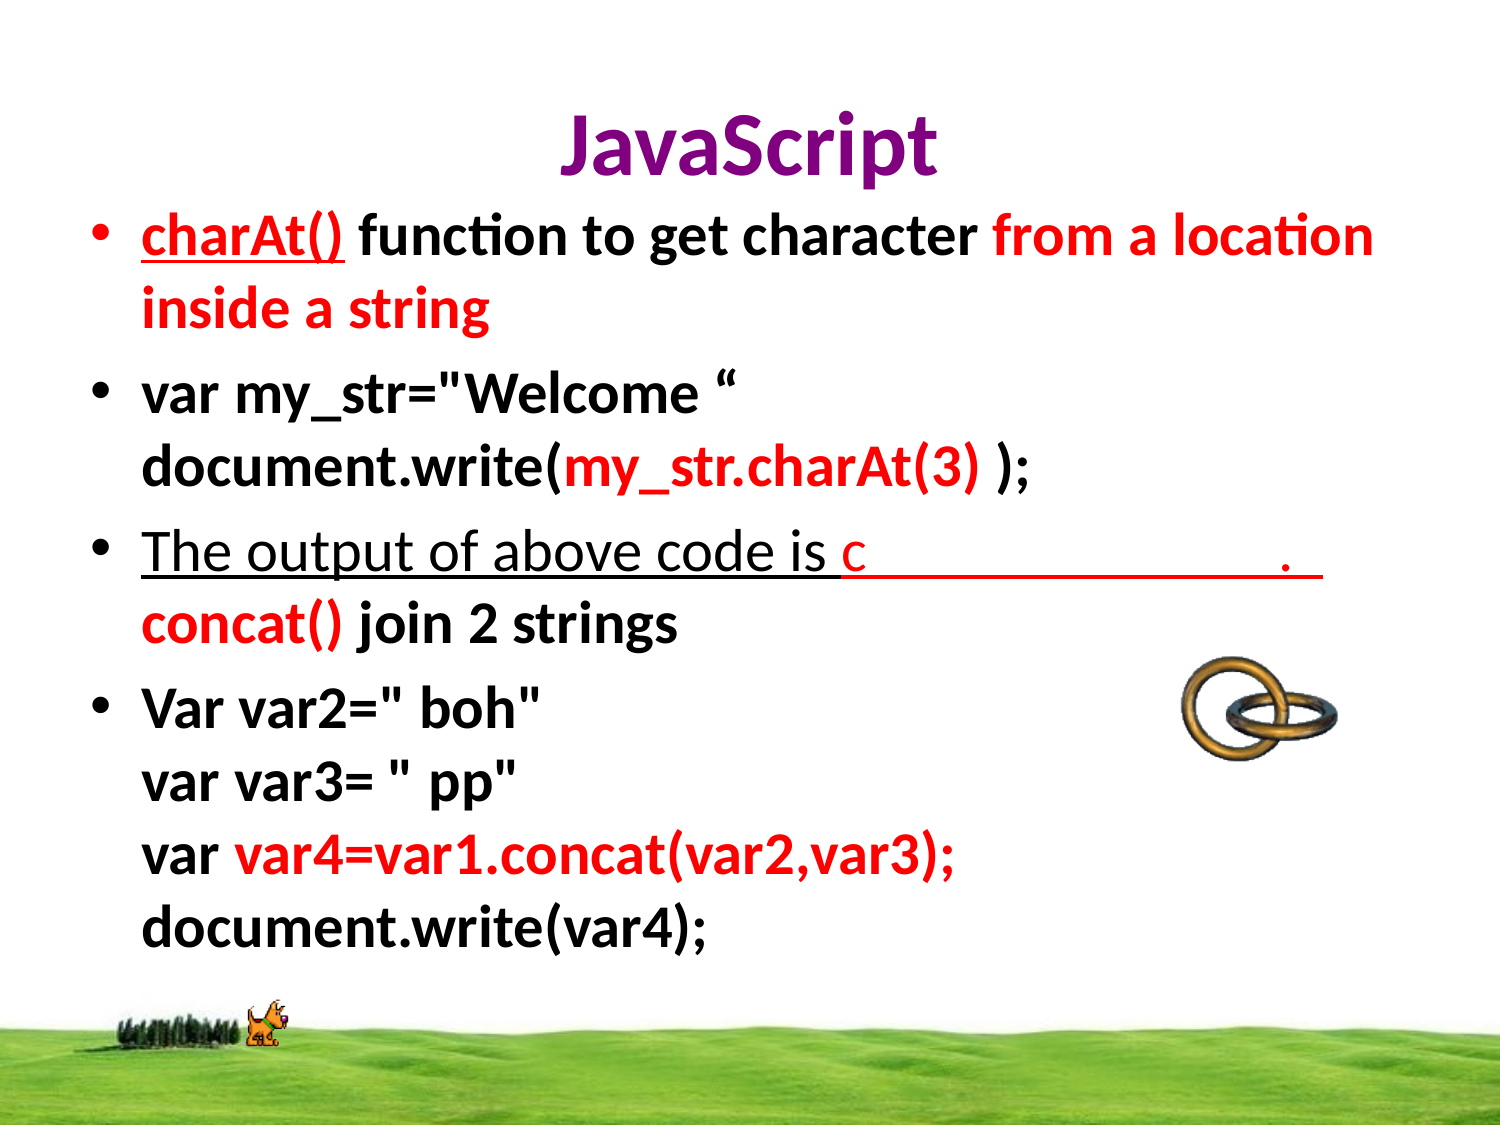

# JavaScript
charAt() function to get character from a location inside a string
var my_str="Welcome “
document.write(my_str.charAt(3) );
The output of above code is c .
concat() join 2 strings
Var var2=" boh"
var var3= " pp"
var var4=var1.concat(var2,var3);
document.write(var4);